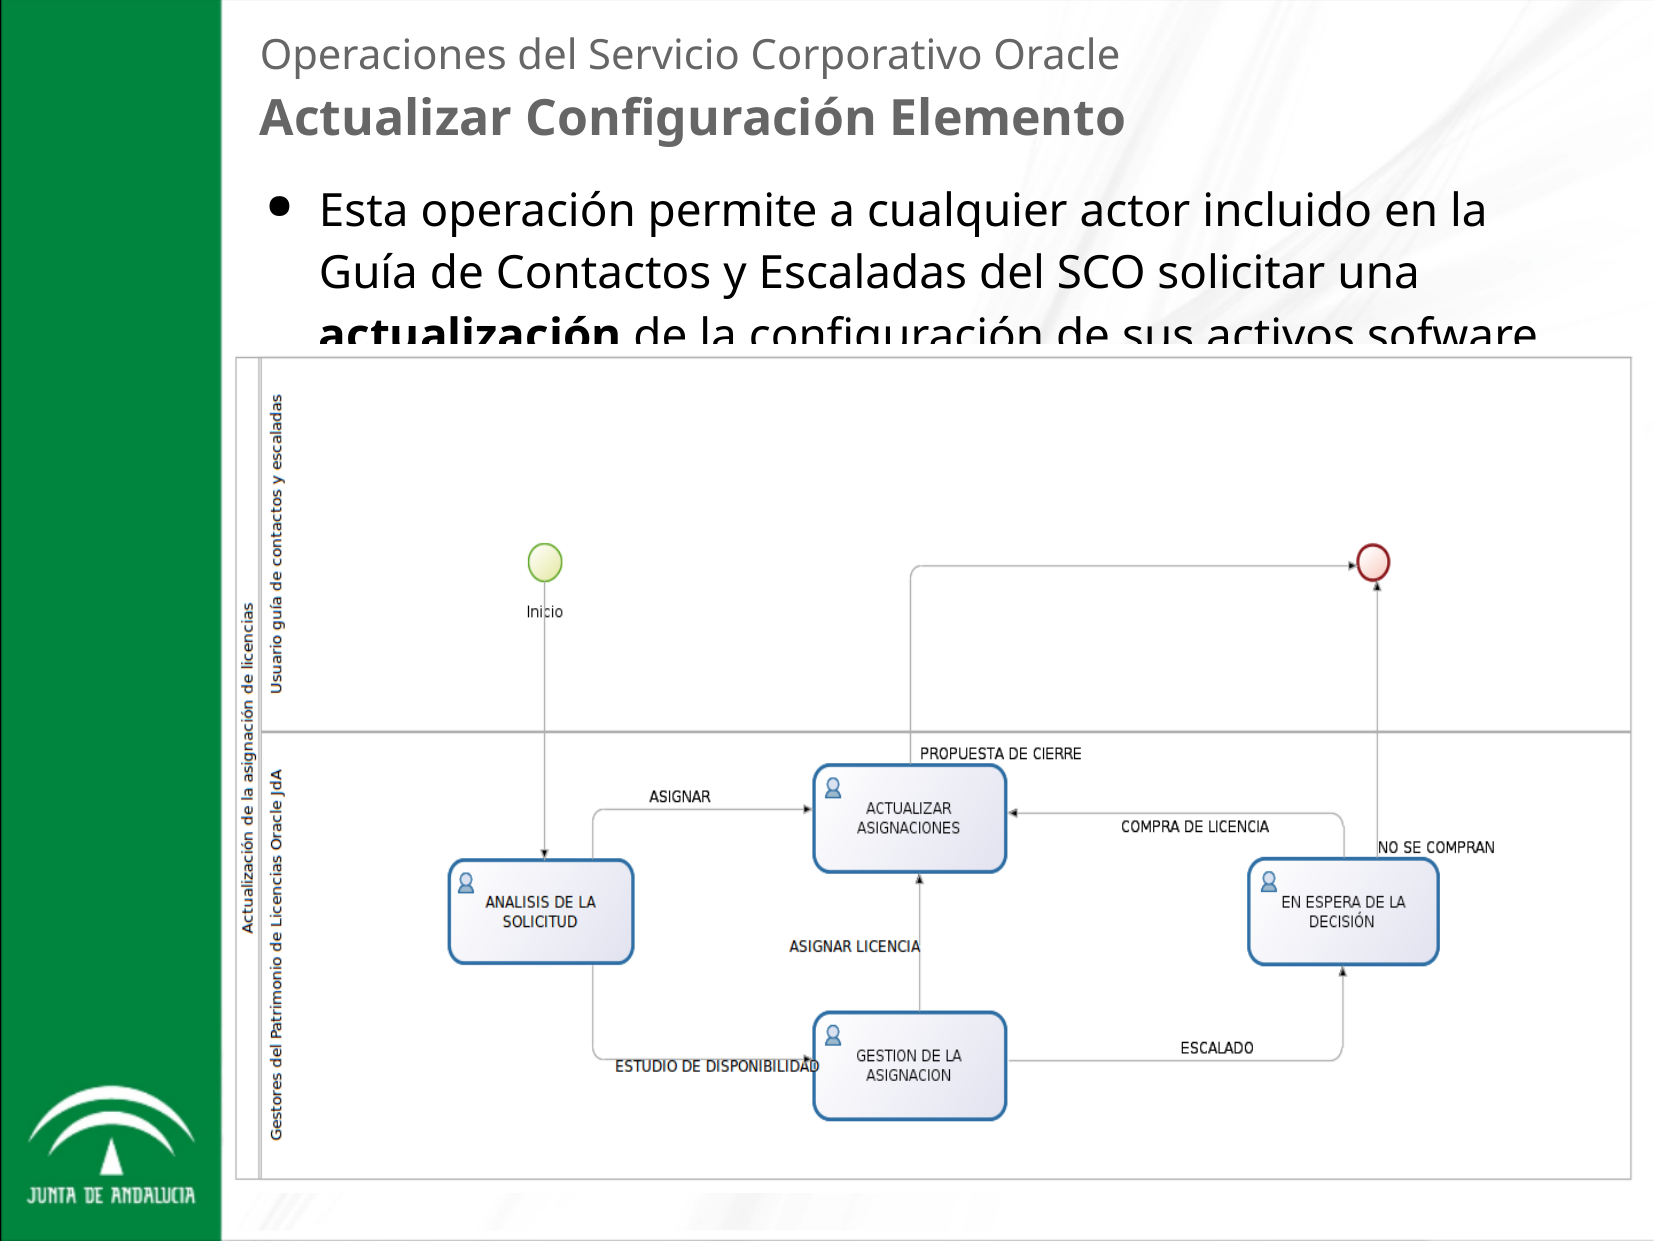

Operaciones del Servicio Corporativo Oracle
Actualizar Configuración Elemento
# Esta operación permite a cualquier actor incluido en la Guía de Contactos y Escaladas del SCO solicitar una actualización de la configuración de sus activos sofware Oracle.